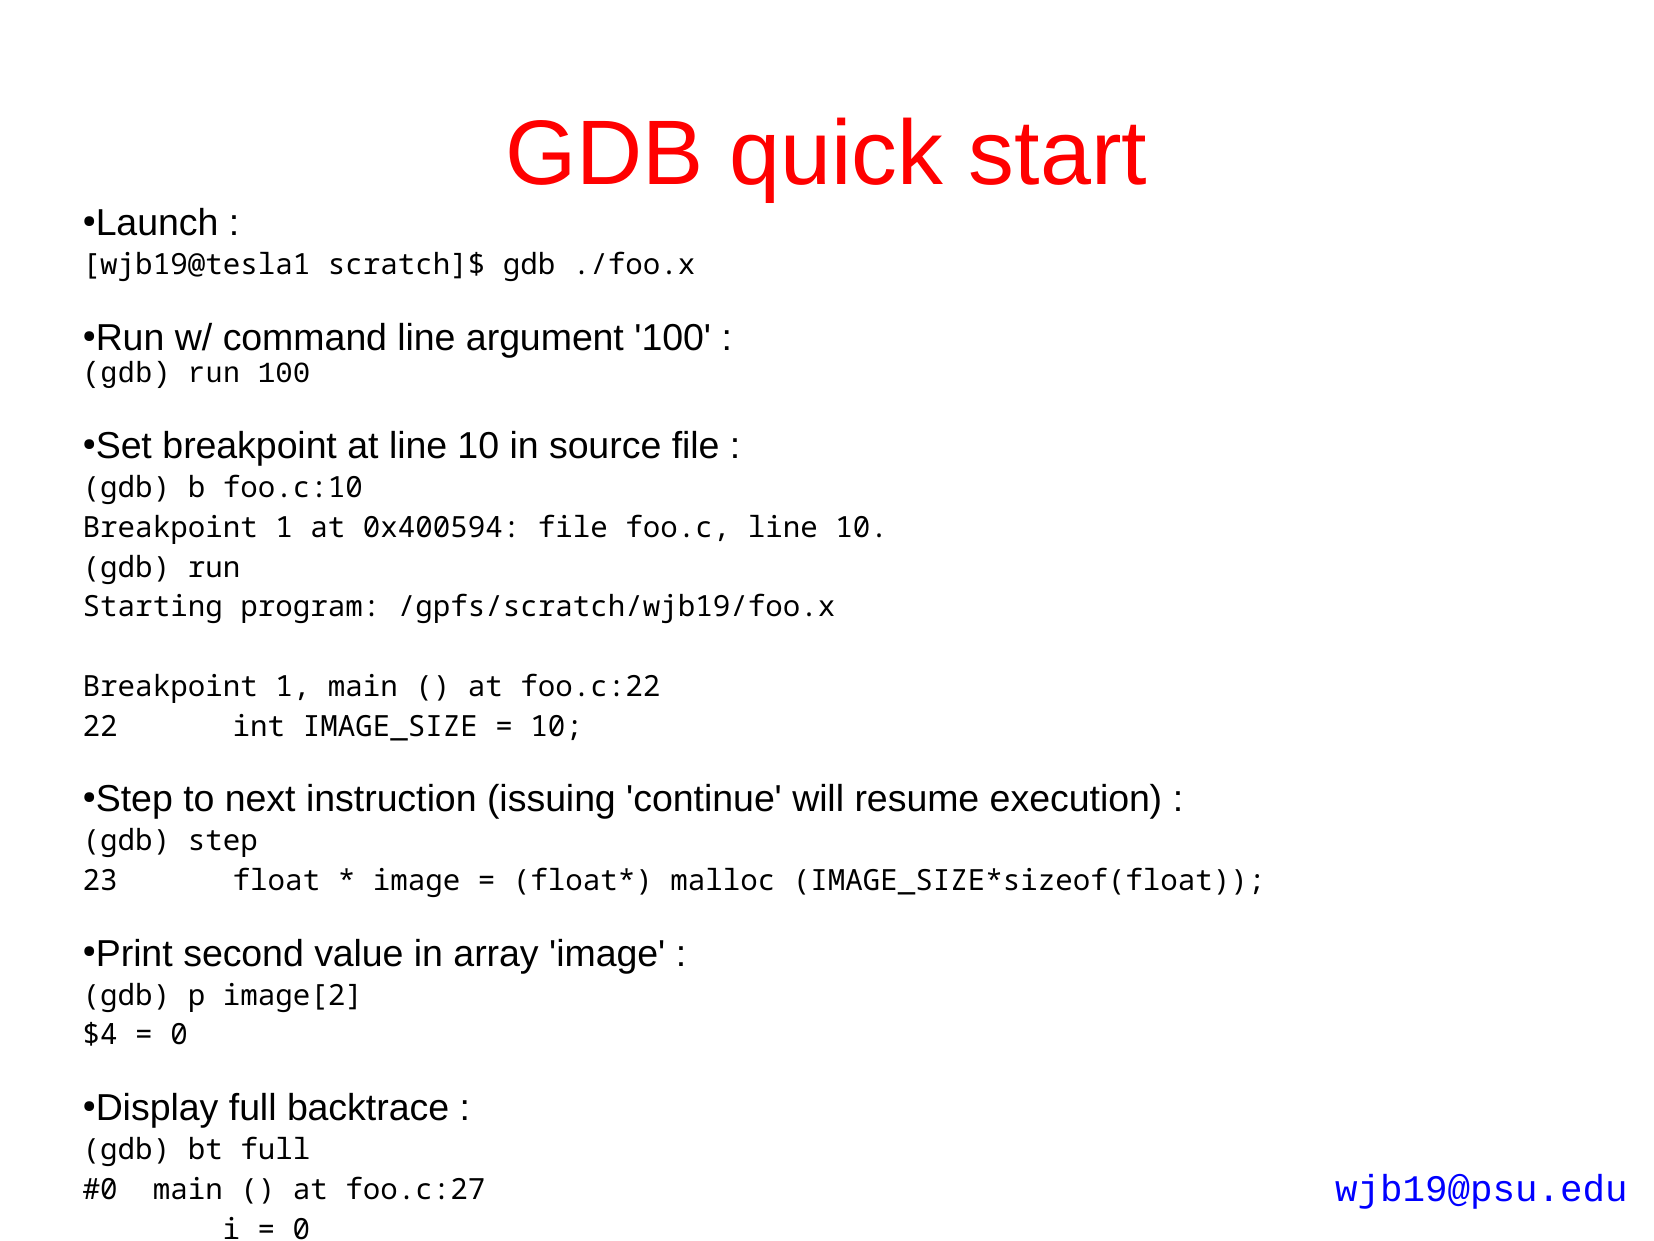

# GDB quick start
Launch :
[wjb19@tesla1 scratch]$ gdb ./foo.x
Run w/ command line argument '100' :
(gdb) run 100
Set breakpoint at line 10 in source file :
(gdb) b foo.c:10
Breakpoint 1 at 0x400594: file foo.c, line 10.
(gdb) run
Starting program: /gpfs/scratch/wjb19/foo.x
Breakpoint 1, main () at foo.c:22
22		int IMAGE_SIZE = 10;
Step to next instruction (issuing 'continue' will resume execution) :
(gdb) step
23		float * image = (float*) malloc (IMAGE_SIZE*sizeof(float));
Print second value in array 'image' :
(gdb) p image[2]
$4 = 0
Display full backtrace :
(gdb) bt full
#0 main () at foo.c:27
 i = 0
 IMAGE_SIZE = 10
 image = 0x601010
wjb19@psu.edu